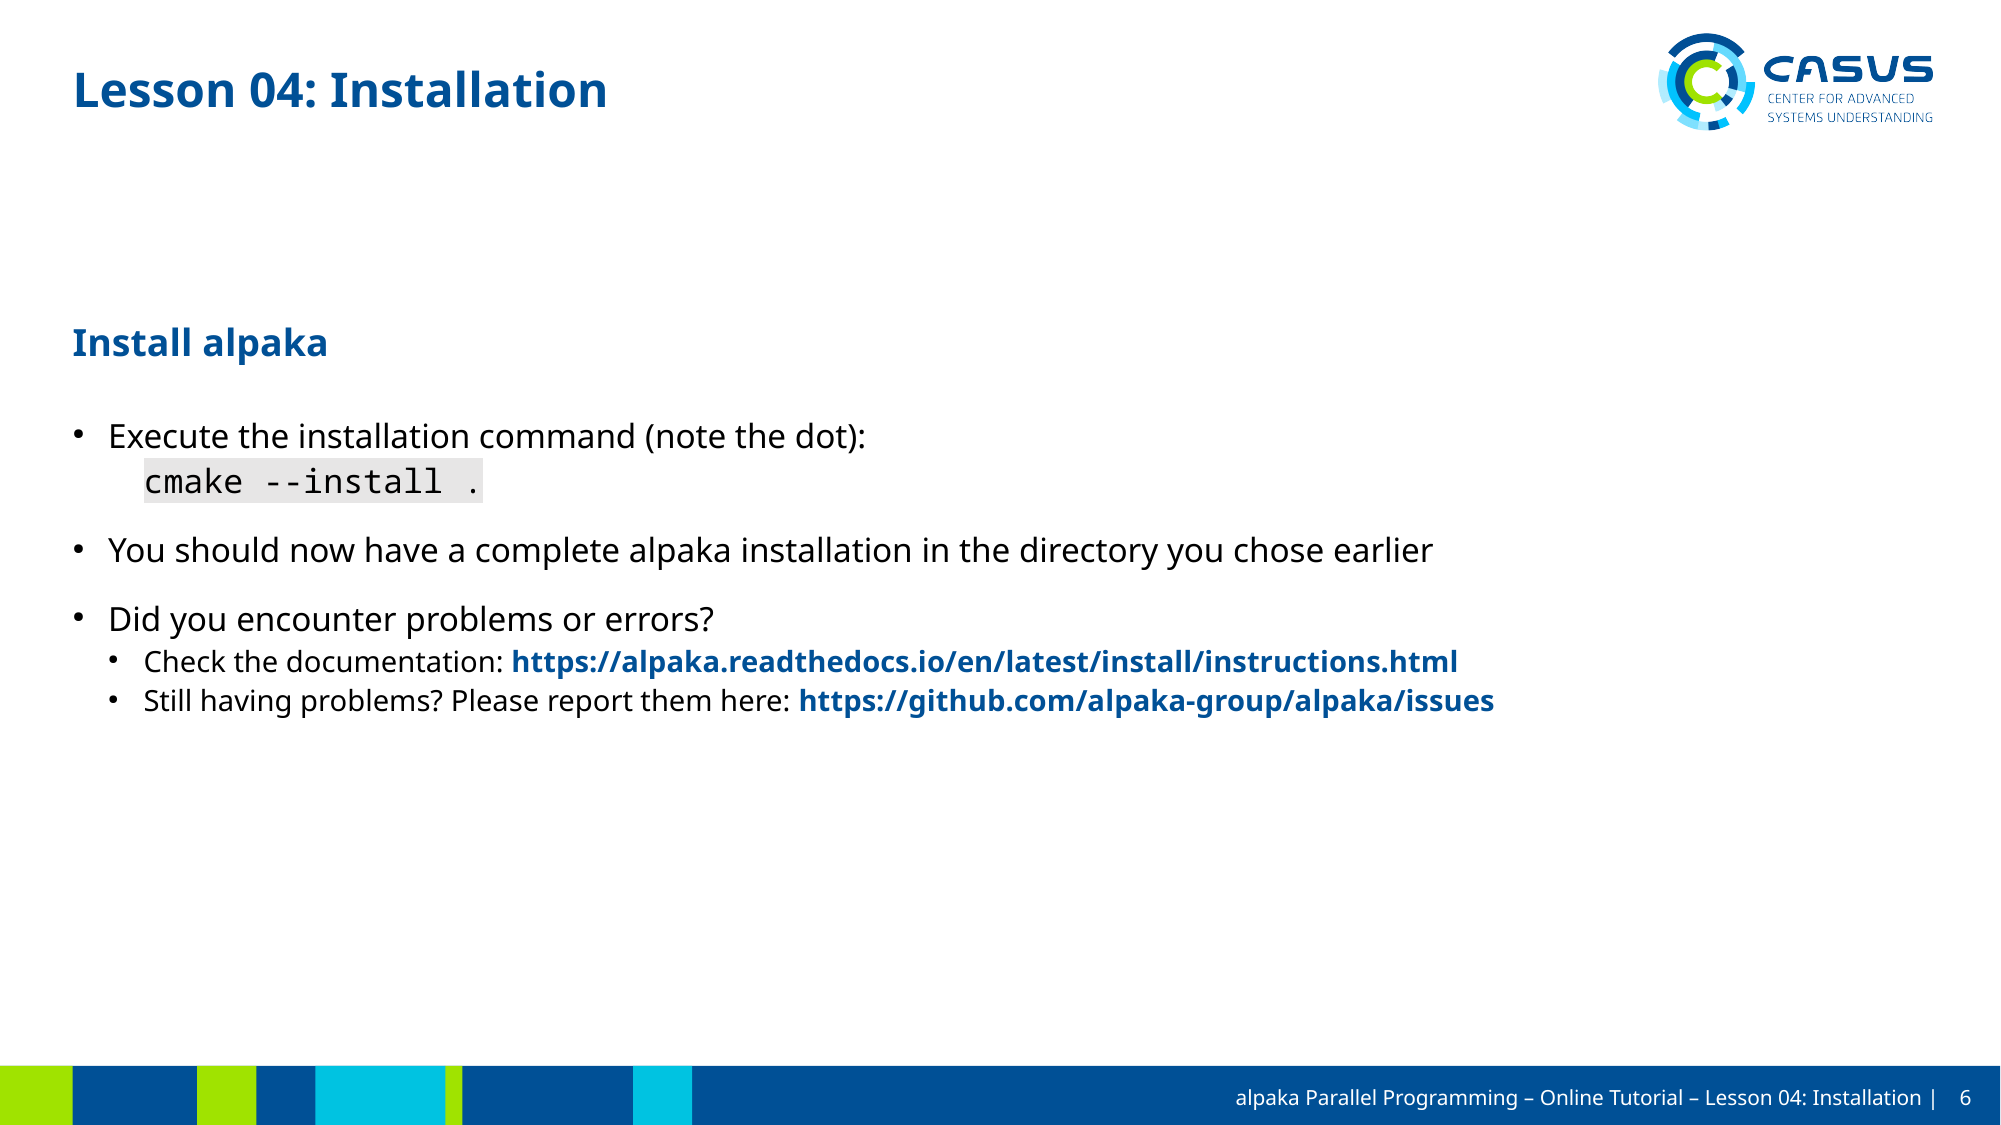

# Lesson 04: Installation
Install alpaka
Execute the installation command (note the dot):
cmake --install .
You should now have a complete alpaka installation in the directory you chose earlier
Did you encounter problems or errors?
Check the documentation: https://alpaka.readthedocs.io/en/latest/install/instructions.html
Still having problems? Please report them here: https://github.com/alpaka-group/alpaka/issues
alpaka Parallel Programming – Online Tutorial – Lesson 04: Installation
6